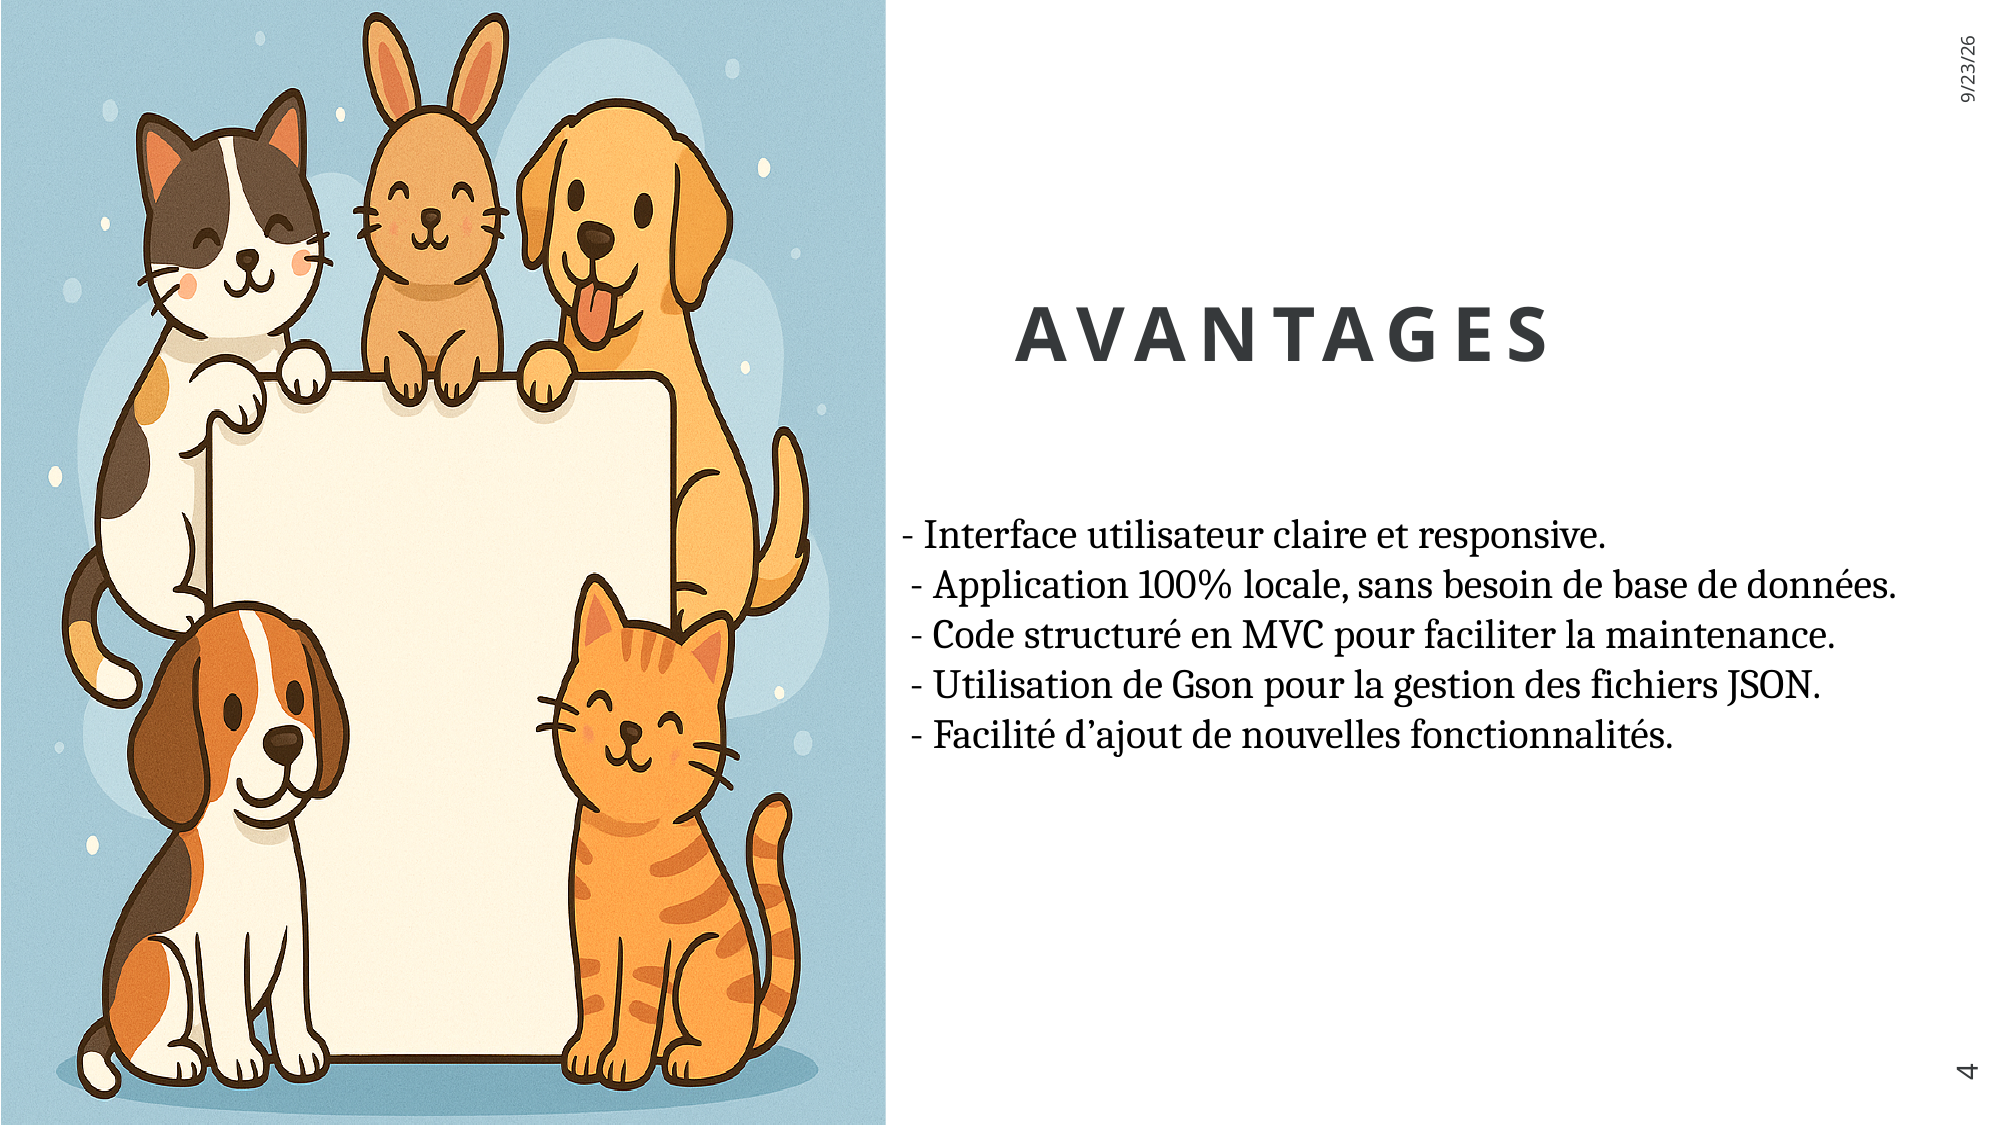

# Avantages
- Interface utilisateur claire et responsive.
 - Application 100% locale, sans besoin de base de données.
 - Code structuré en MVC pour faciliter la maintenance.
 - Utilisation de Gson pour la gestion des fichiers JSON.
 - Facilité d’ajout de nouvelles fonctionnalités.